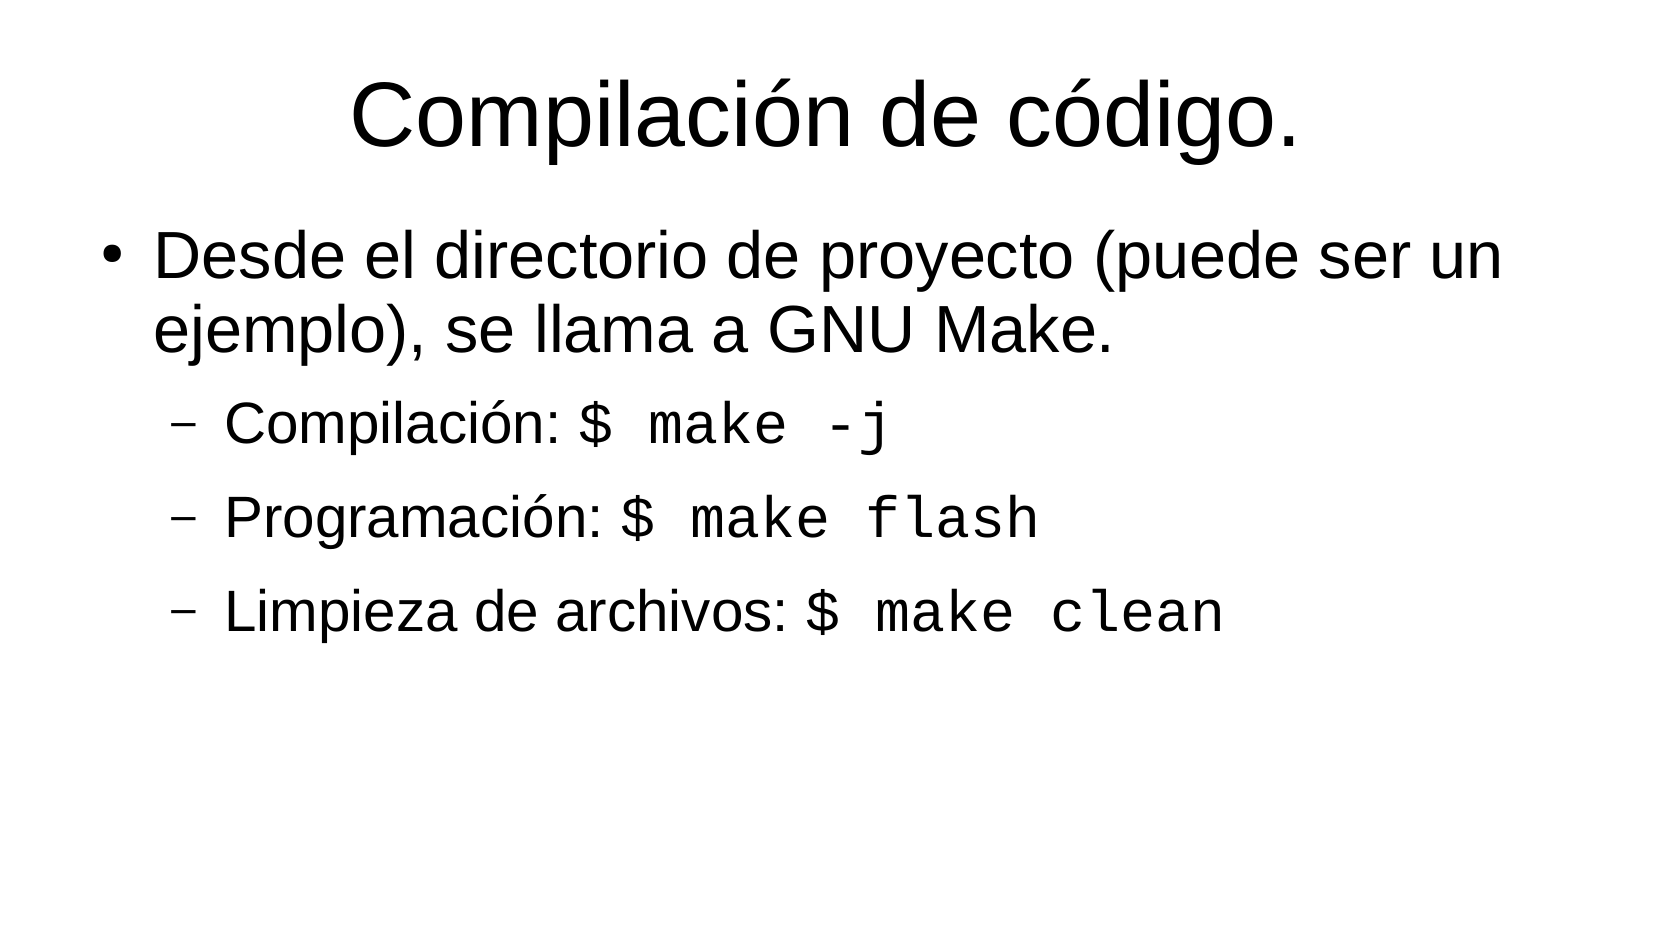

# Compilación de código.
Desde el directorio de proyecto (puede ser un ejemplo), se llama a GNU Make.
Compilación: $ make -j
Programación: $ make flash
Limpieza de archivos: $ make clean